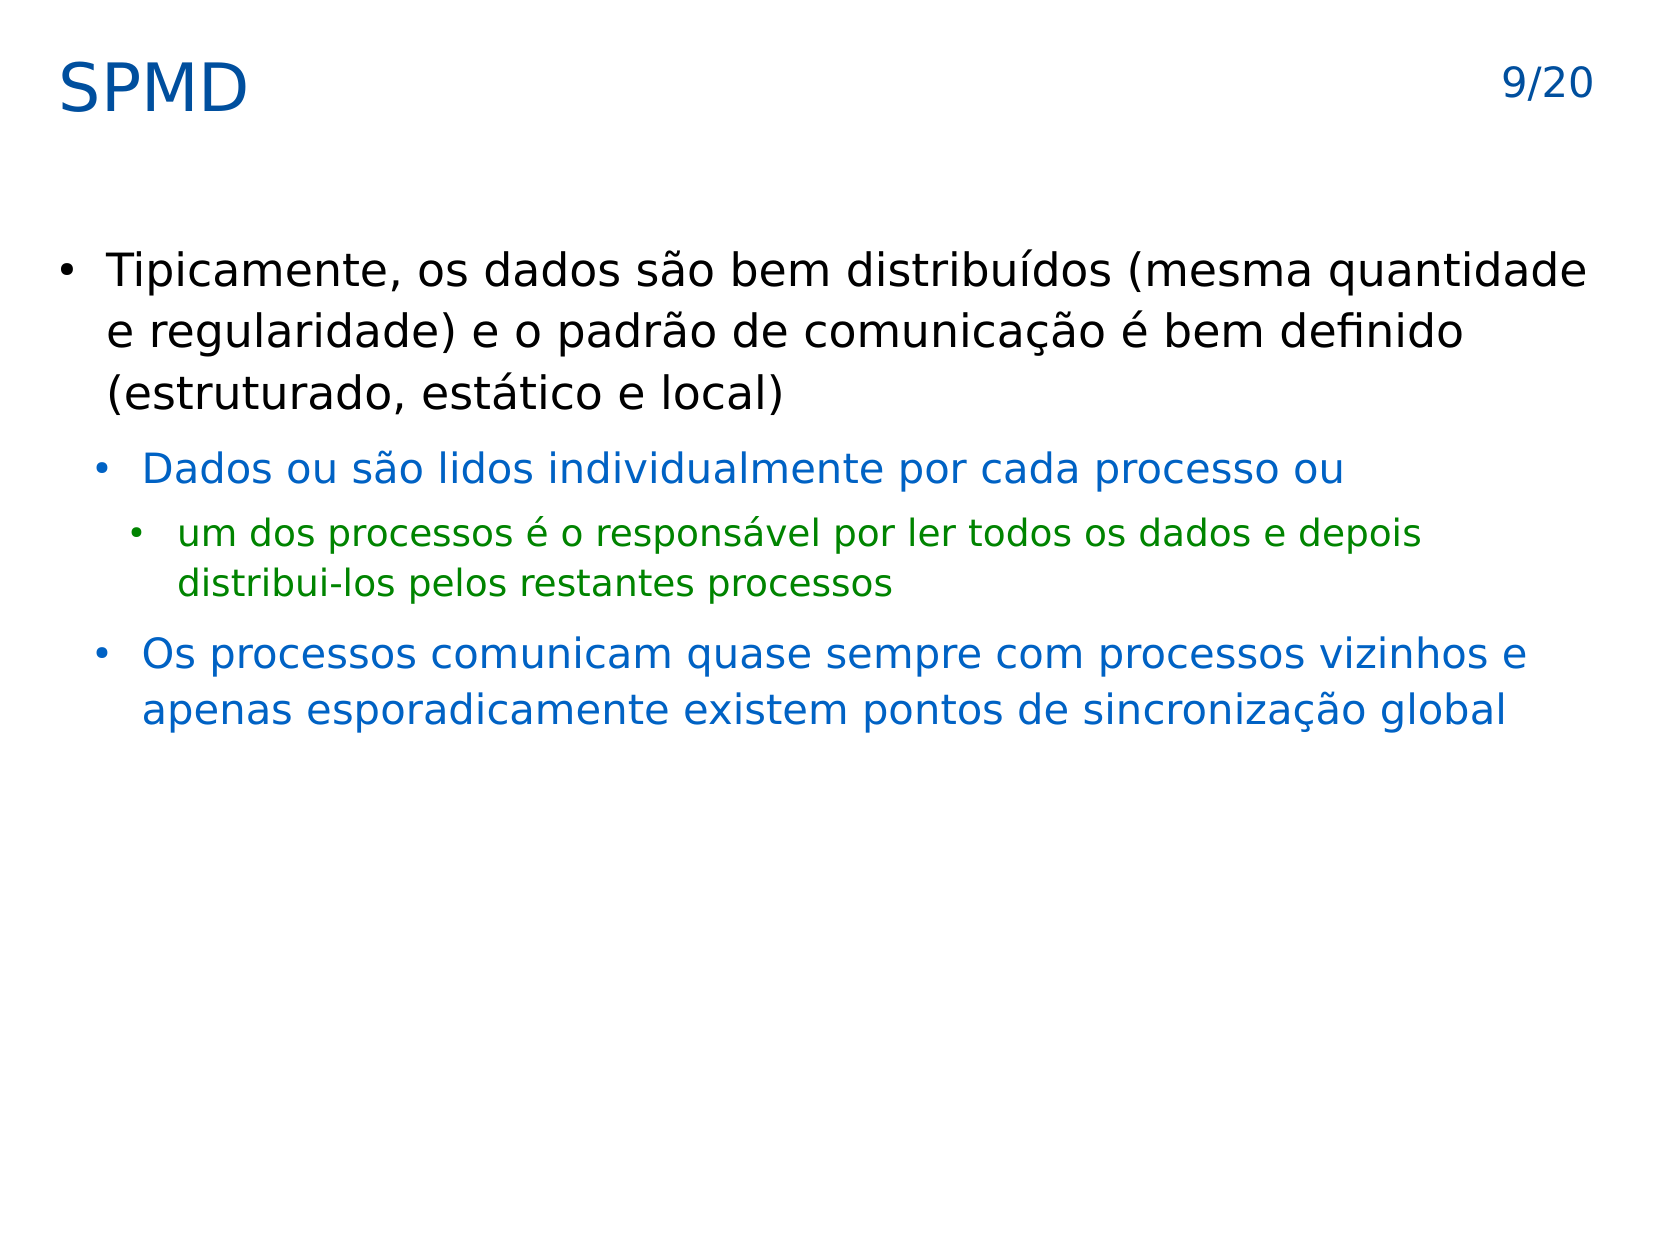

# SPMD
9
Tipicamente, os dados são bem distribuídos (mesma quantidade e regularidade) e o padrão de comunicação é bem definido (estruturado, estático e local)
Dados ou são lidos individualmente por cada processo ou
um dos processos é o responsável por ler todos os dados e depois distribui-los pelos restantes processos
Os processos comunicam quase sempre com processos vizinhos e apenas esporadicamente existem pontos de sincronização global